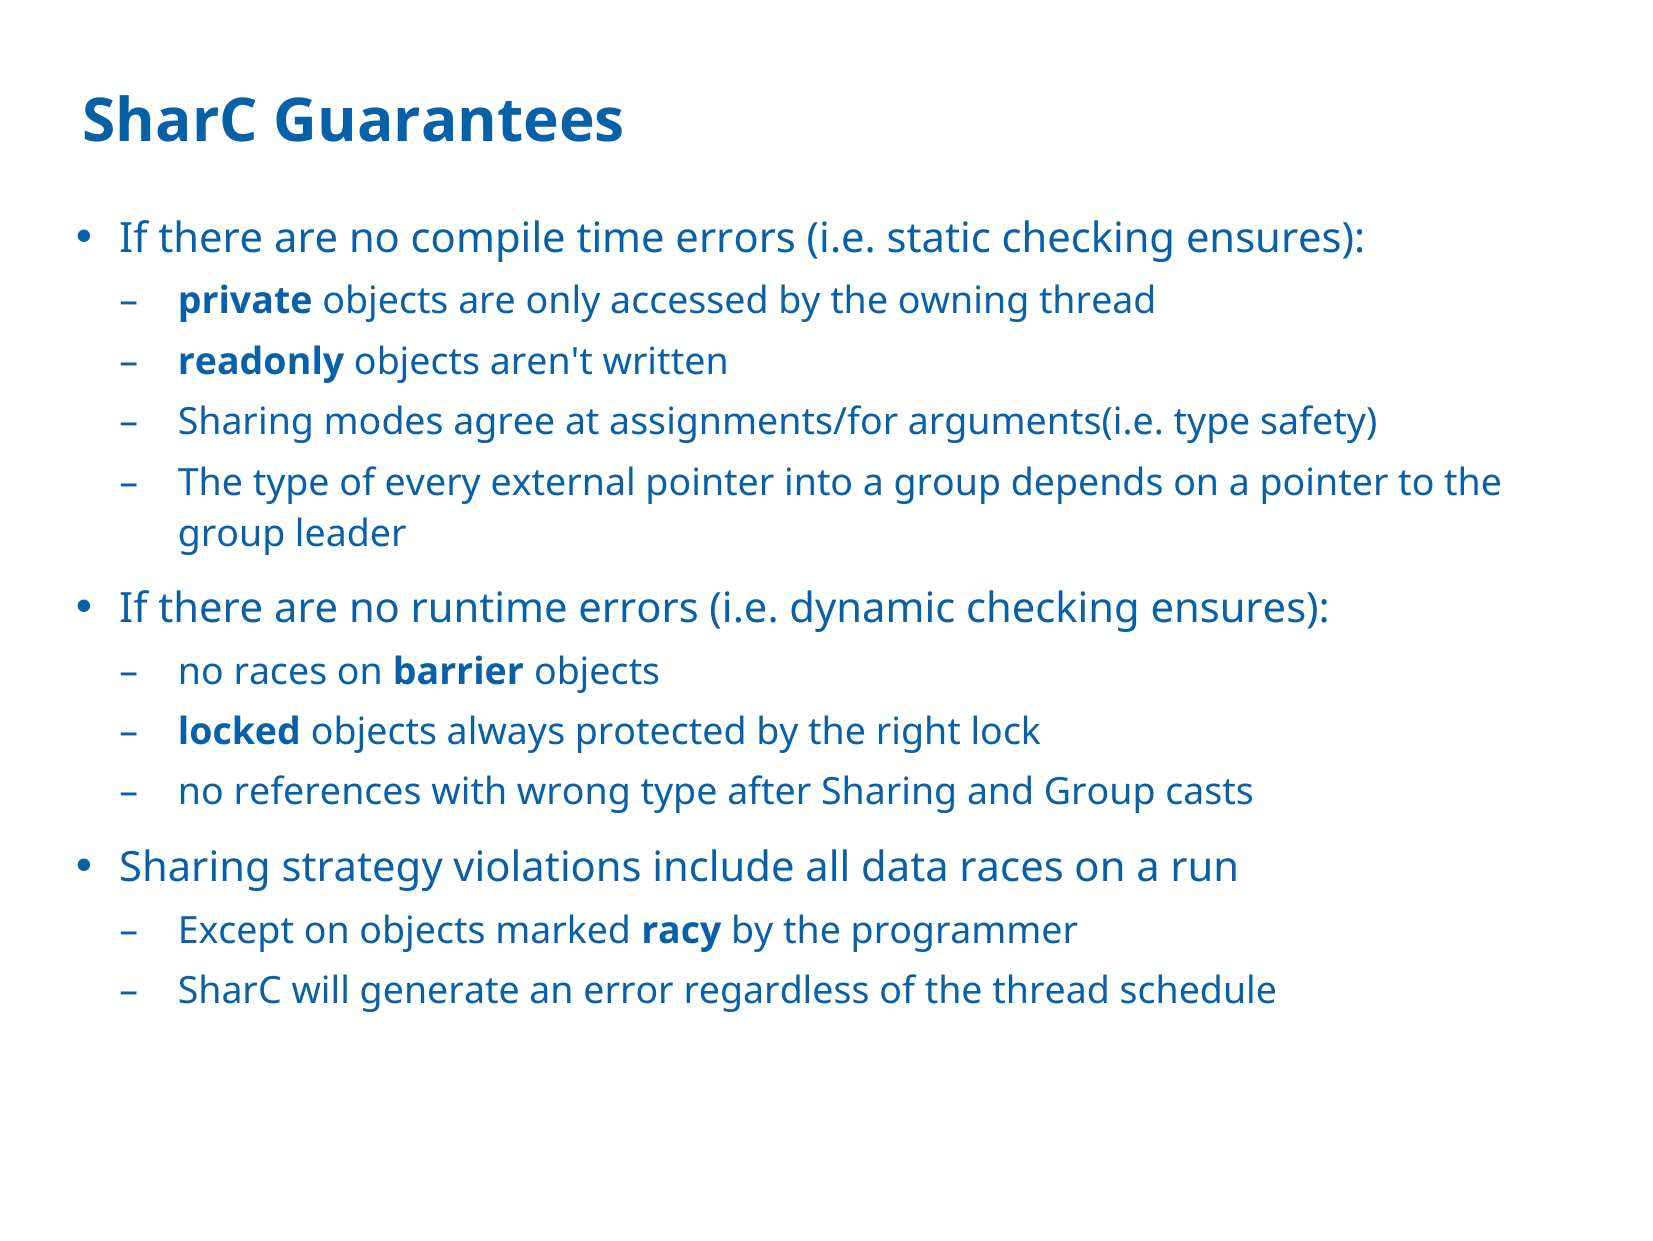

# SharC Guarantees
If there are no compile time errors (i.e. static checking ensures):
private objects are only accessed by the owning thread
readonly objects aren't written
Sharing modes agree at assignments/for arguments(i.e. type safety)‏
The type of every external pointer into a group depends on a pointer to the group leader
If there are no runtime errors (i.e. dynamic checking ensures):
no races on barrier objects
locked objects always protected by the right lock
no references with wrong type after Sharing and Group casts
Sharing strategy violations include all data races on a run
Except on objects marked racy by the programmer
SharC will generate an error regardless of the thread schedule